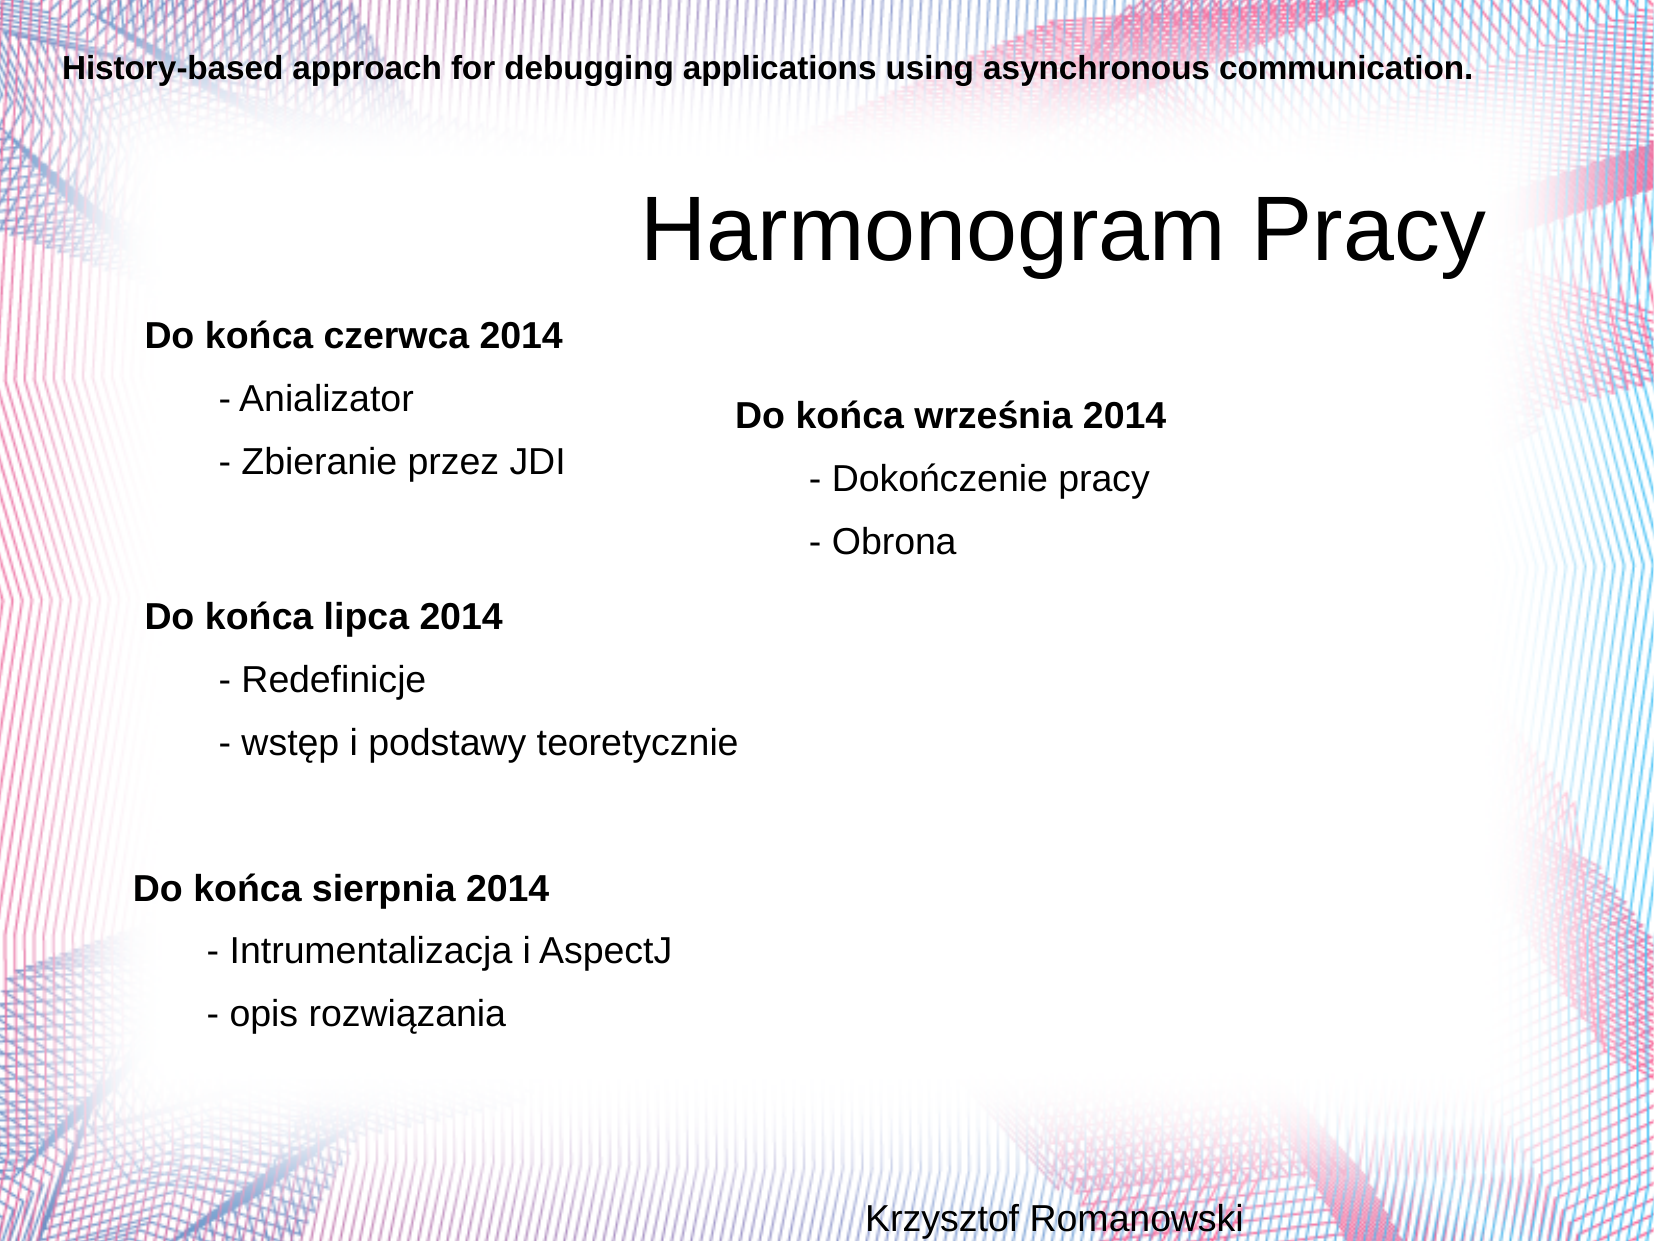

History-based approach for debugging applications using asynchronous communication.
Harmonogram Pracy
Do końca czerwca 2014
	- Anializator
	- Zbieranie przez JDI
Do końca września 2014
	- Dokończenie pracy
	- Obrona
Do końca lipca 2014
	- Redefinicje
	- wstęp i podstawy teoretycznie
Do końca sierpnia 2014
	- Intrumentalizacja i AspectJ
	- opis rozwiązania
Krzysztof Romanowski